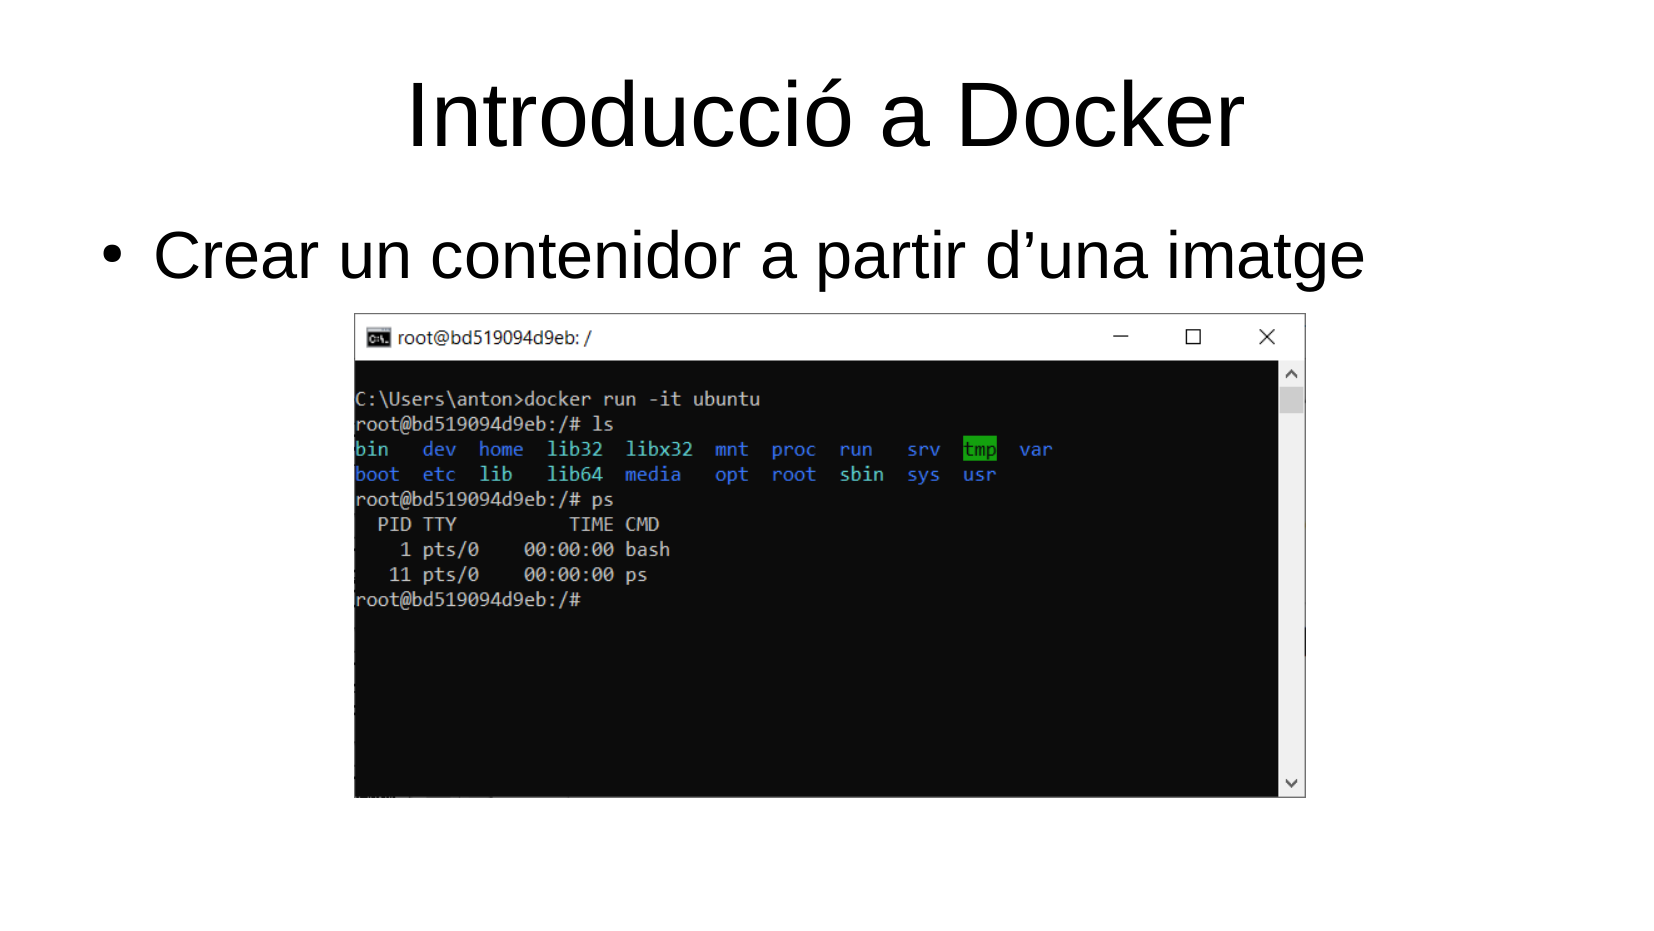

# Introducció a Docker
Crear un contenidor a partir d’una imatge